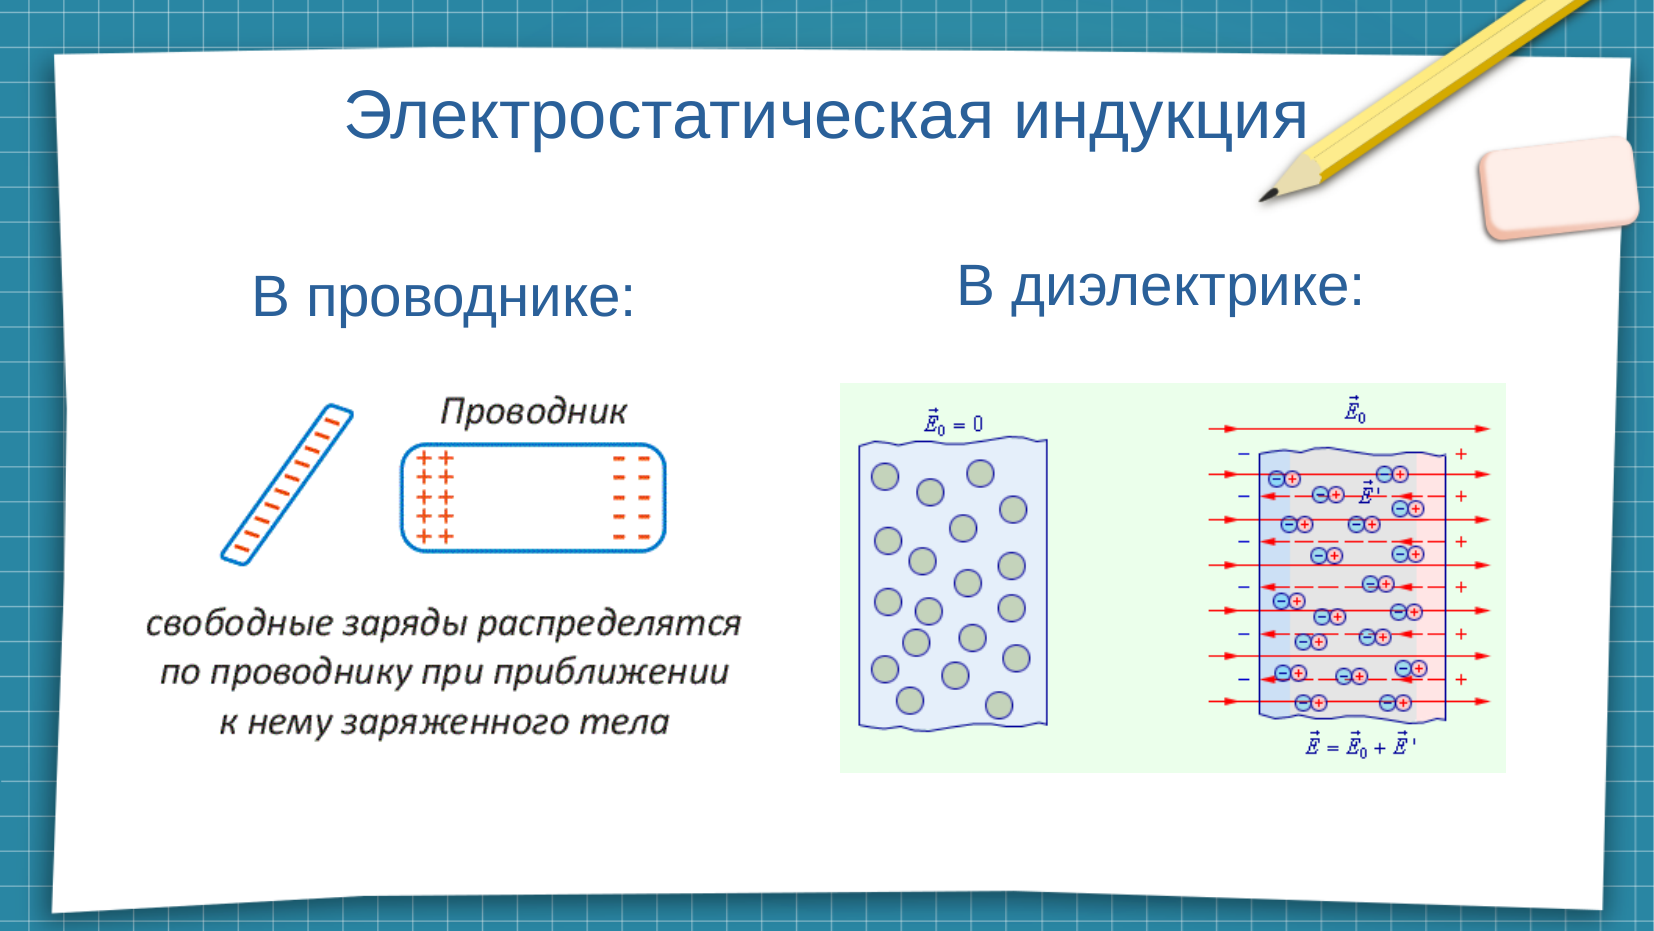

# Электростатическая индукция
В диэлектрике:
В проводнике: